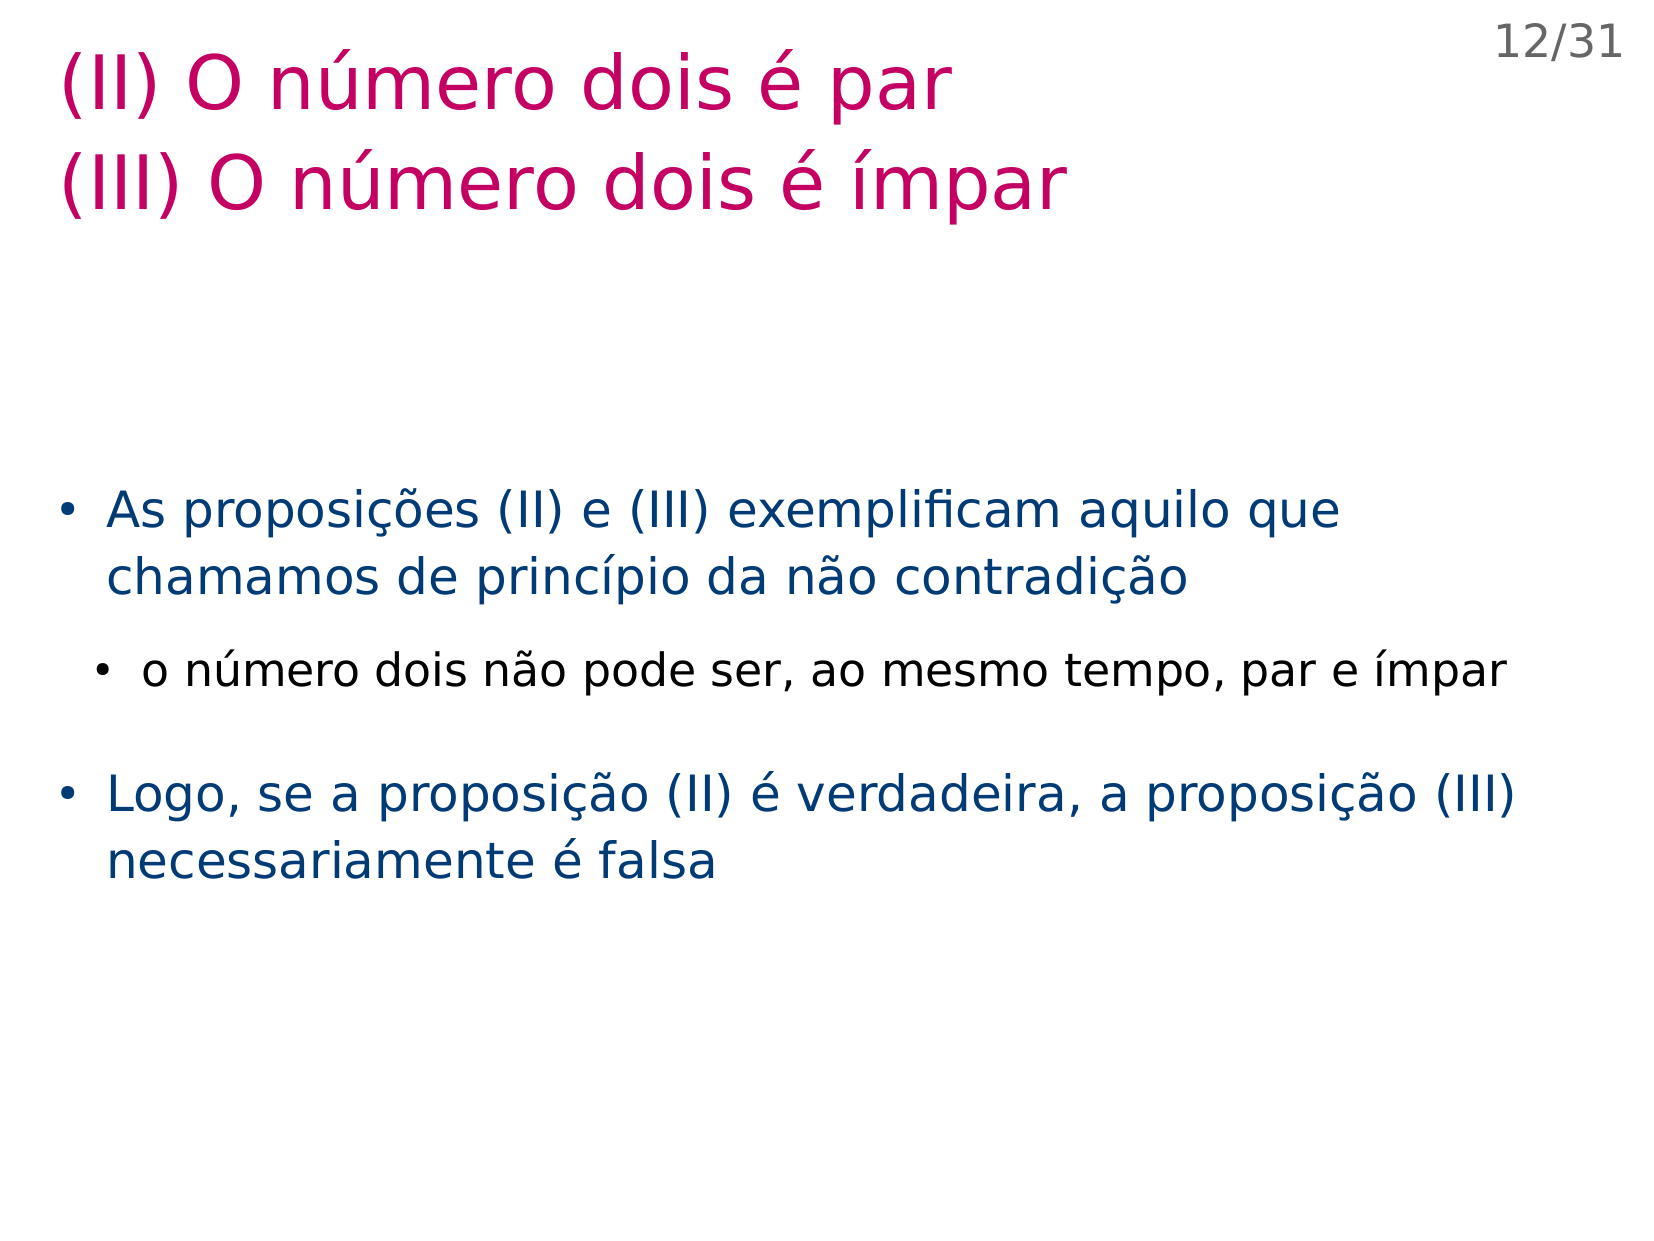

# (II) O número dois é par (III) O número dois é ímpar
12
As proposições (II) e (III) exemplificam aquilo que chamamos de princípio da não contradição
o número dois não pode ser, ao mesmo tempo, par e ímpar
Logo, se a proposição (II) é verdadeira, a proposição (III) necessariamente é falsa